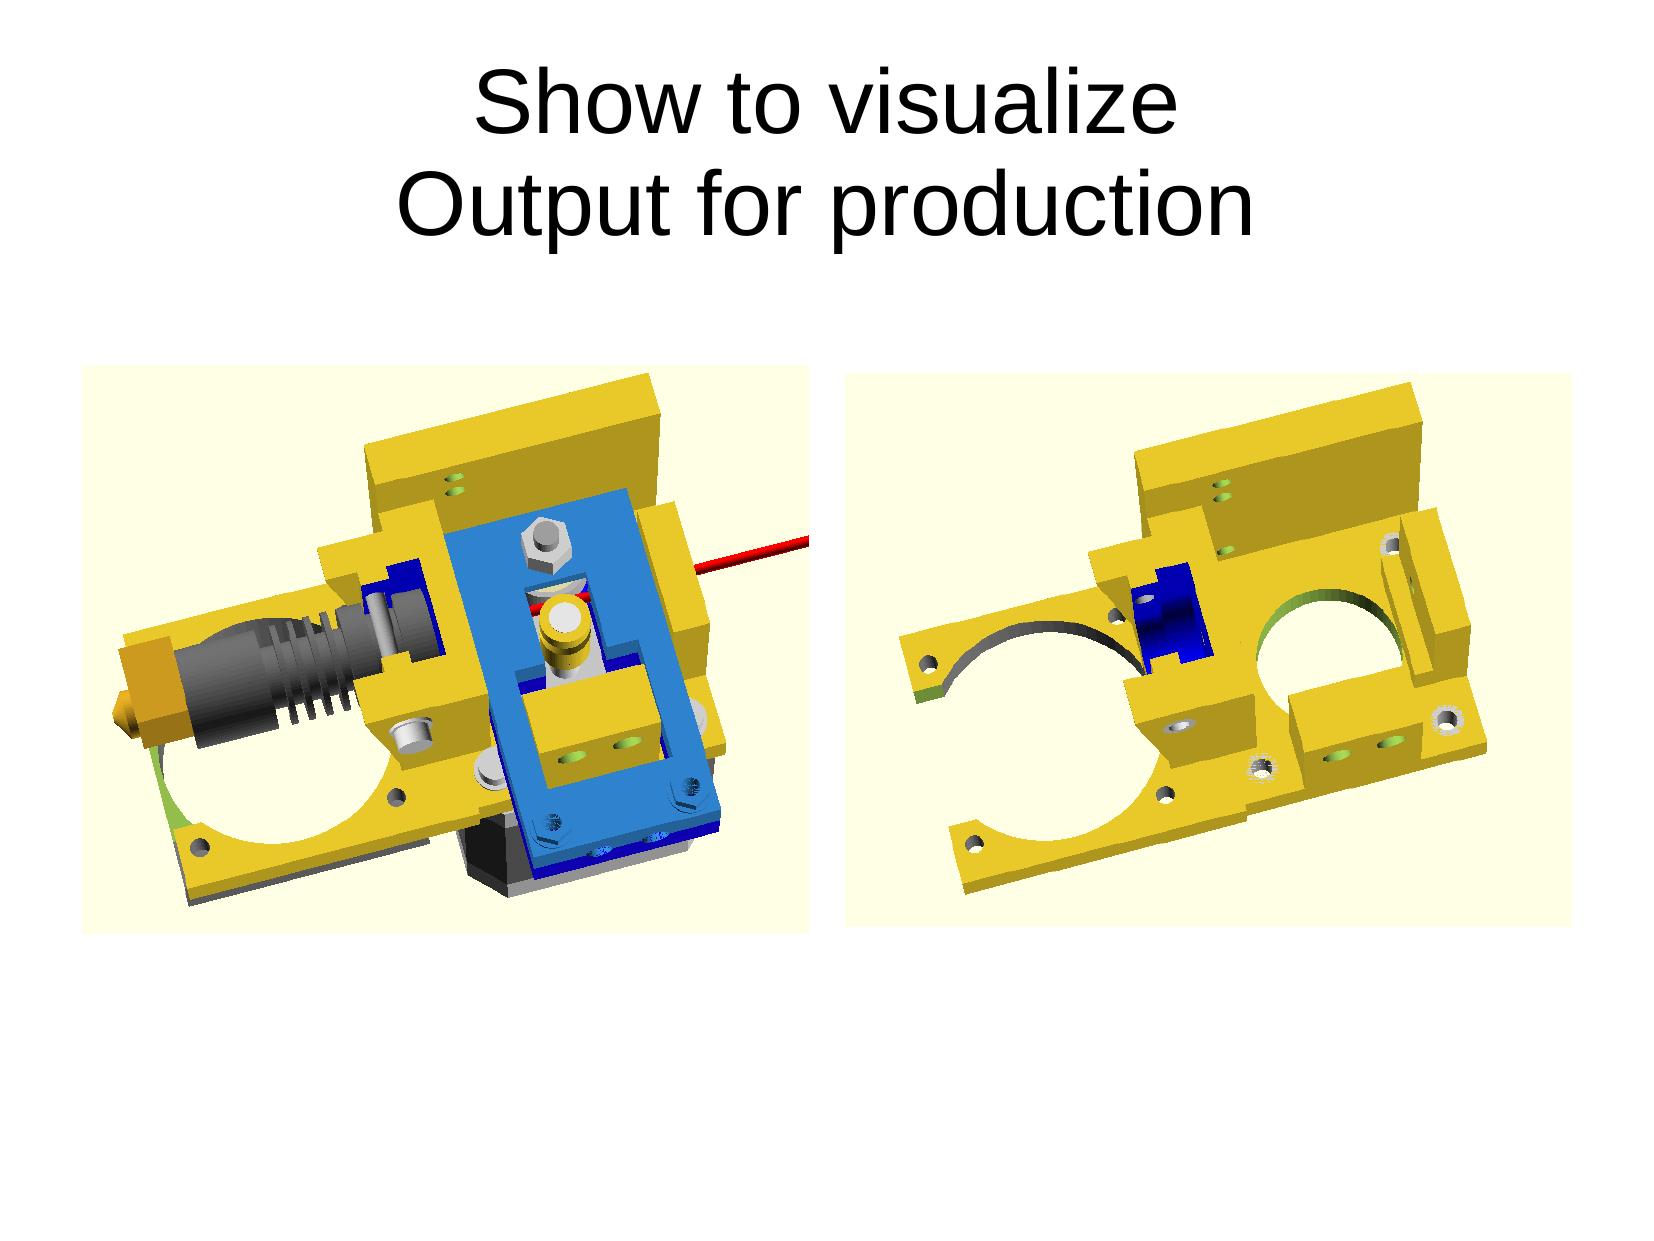

# Show to visualize Output for production